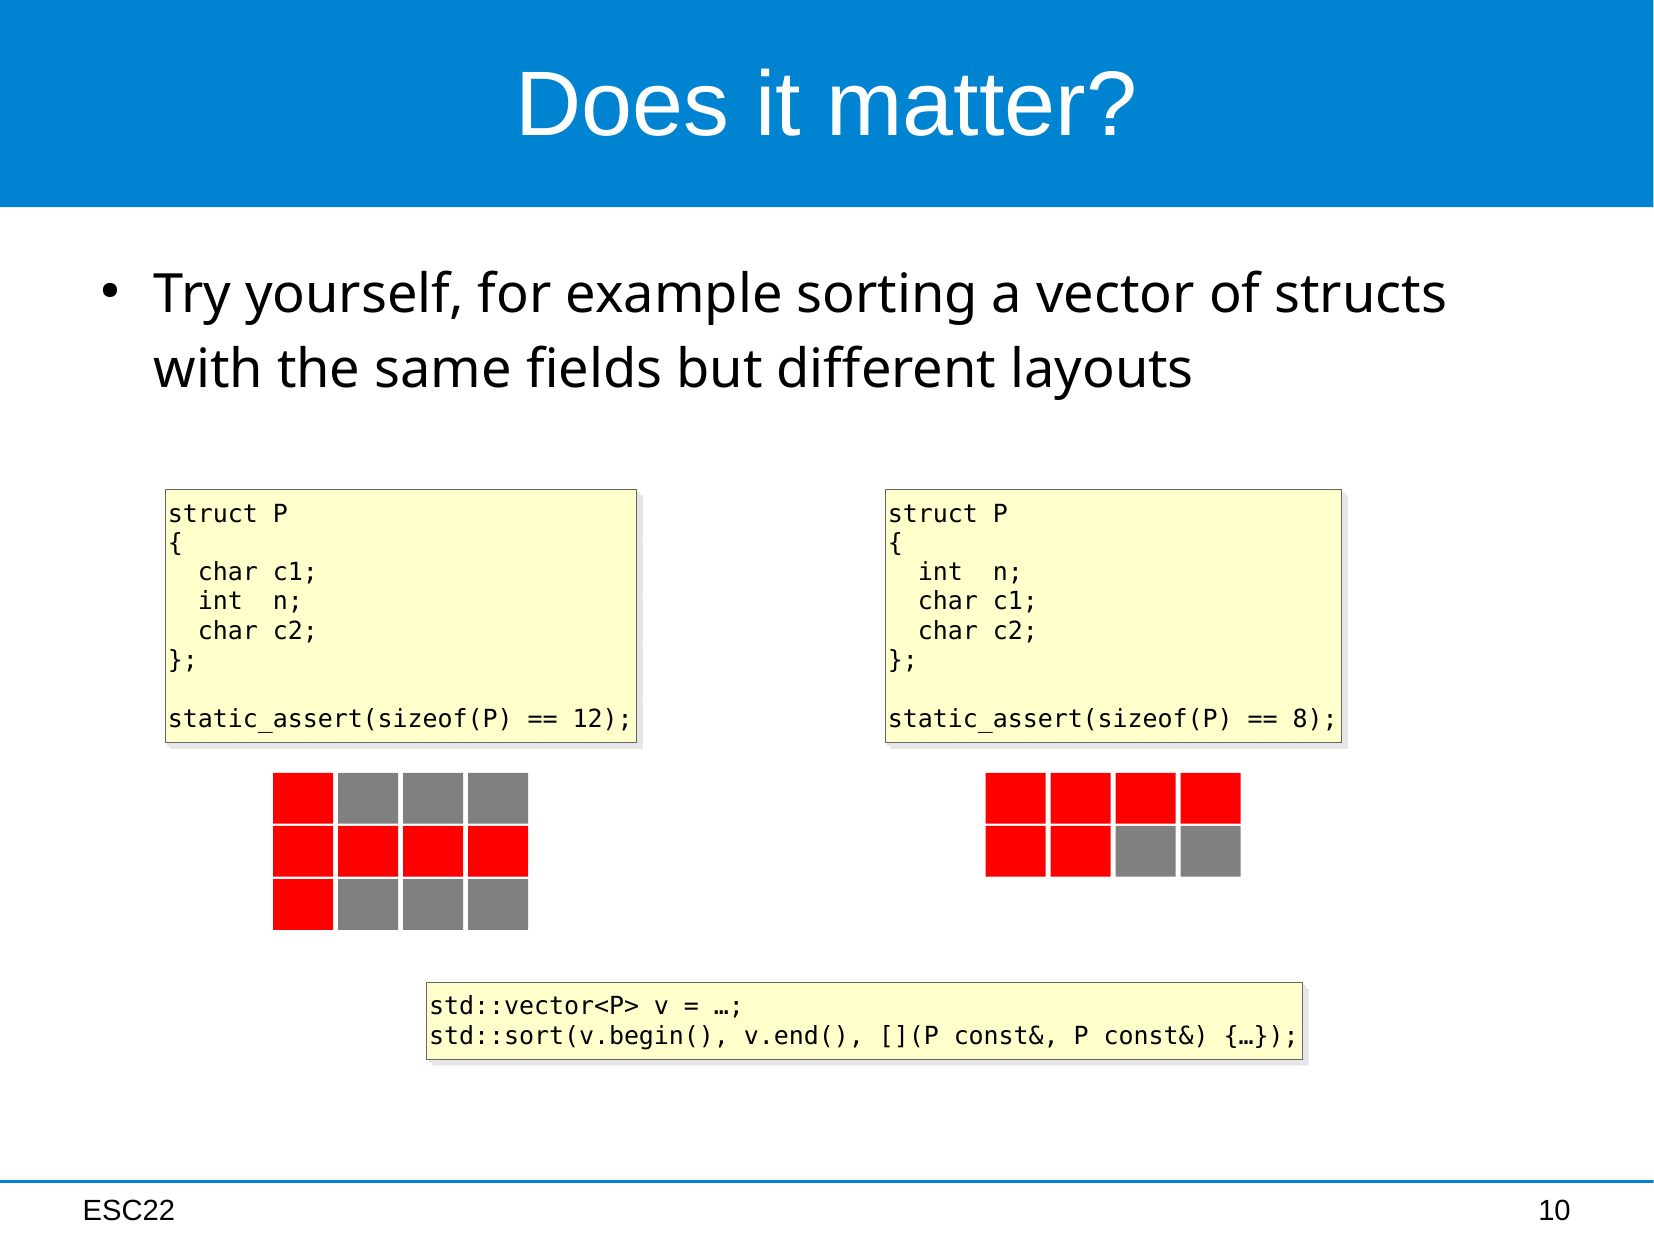

# Does it matter?
Try yourself, for example sorting a vector of structs with the same fields but different layouts
struct P
{
 char c1;
 int n;
 char c2;
};
static_assert(sizeof(P) == 12);
struct P
{
 int n;
 char c1;
 char c2;
};
static_assert(sizeof(P) == 8);
std::vector<P> v = …;
std::sort(v.begin(), v.end(), [](P const&, P const&) {…});
ESC22
10